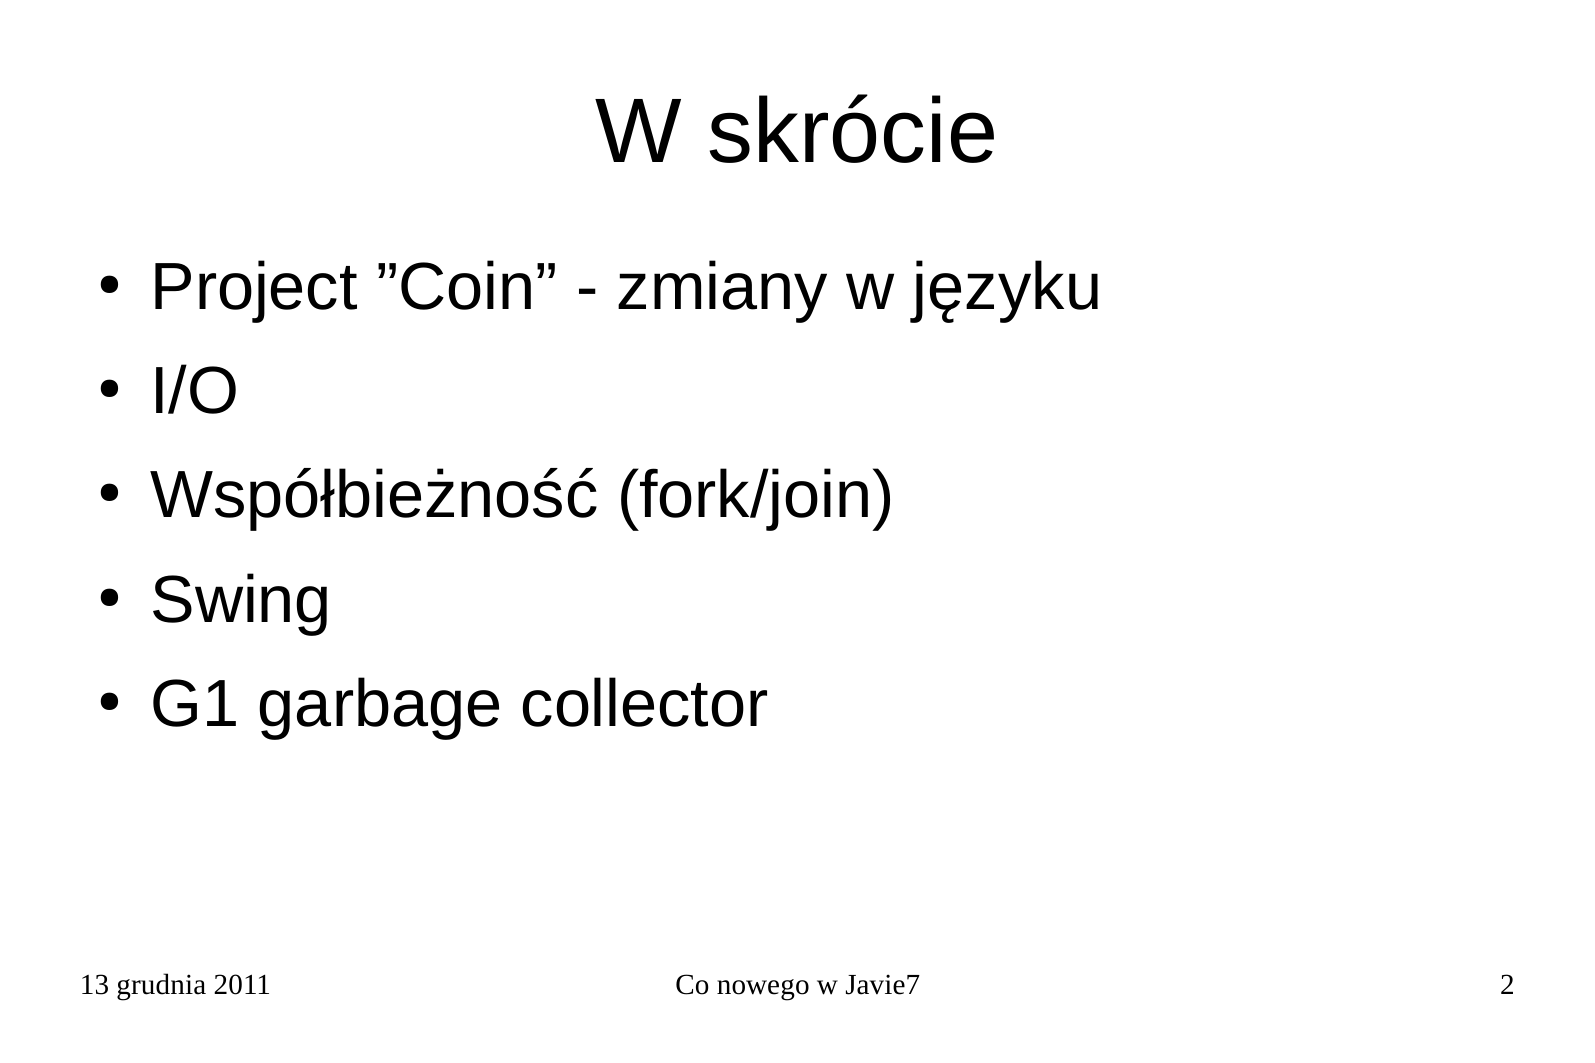

# W skrócie
Project ”Coin” - zmiany w języku
I/O
Współbieżność (fork/join)
Swing
G1 garbage collector
13 grudnia 2011
Co nowego w Javie7
2